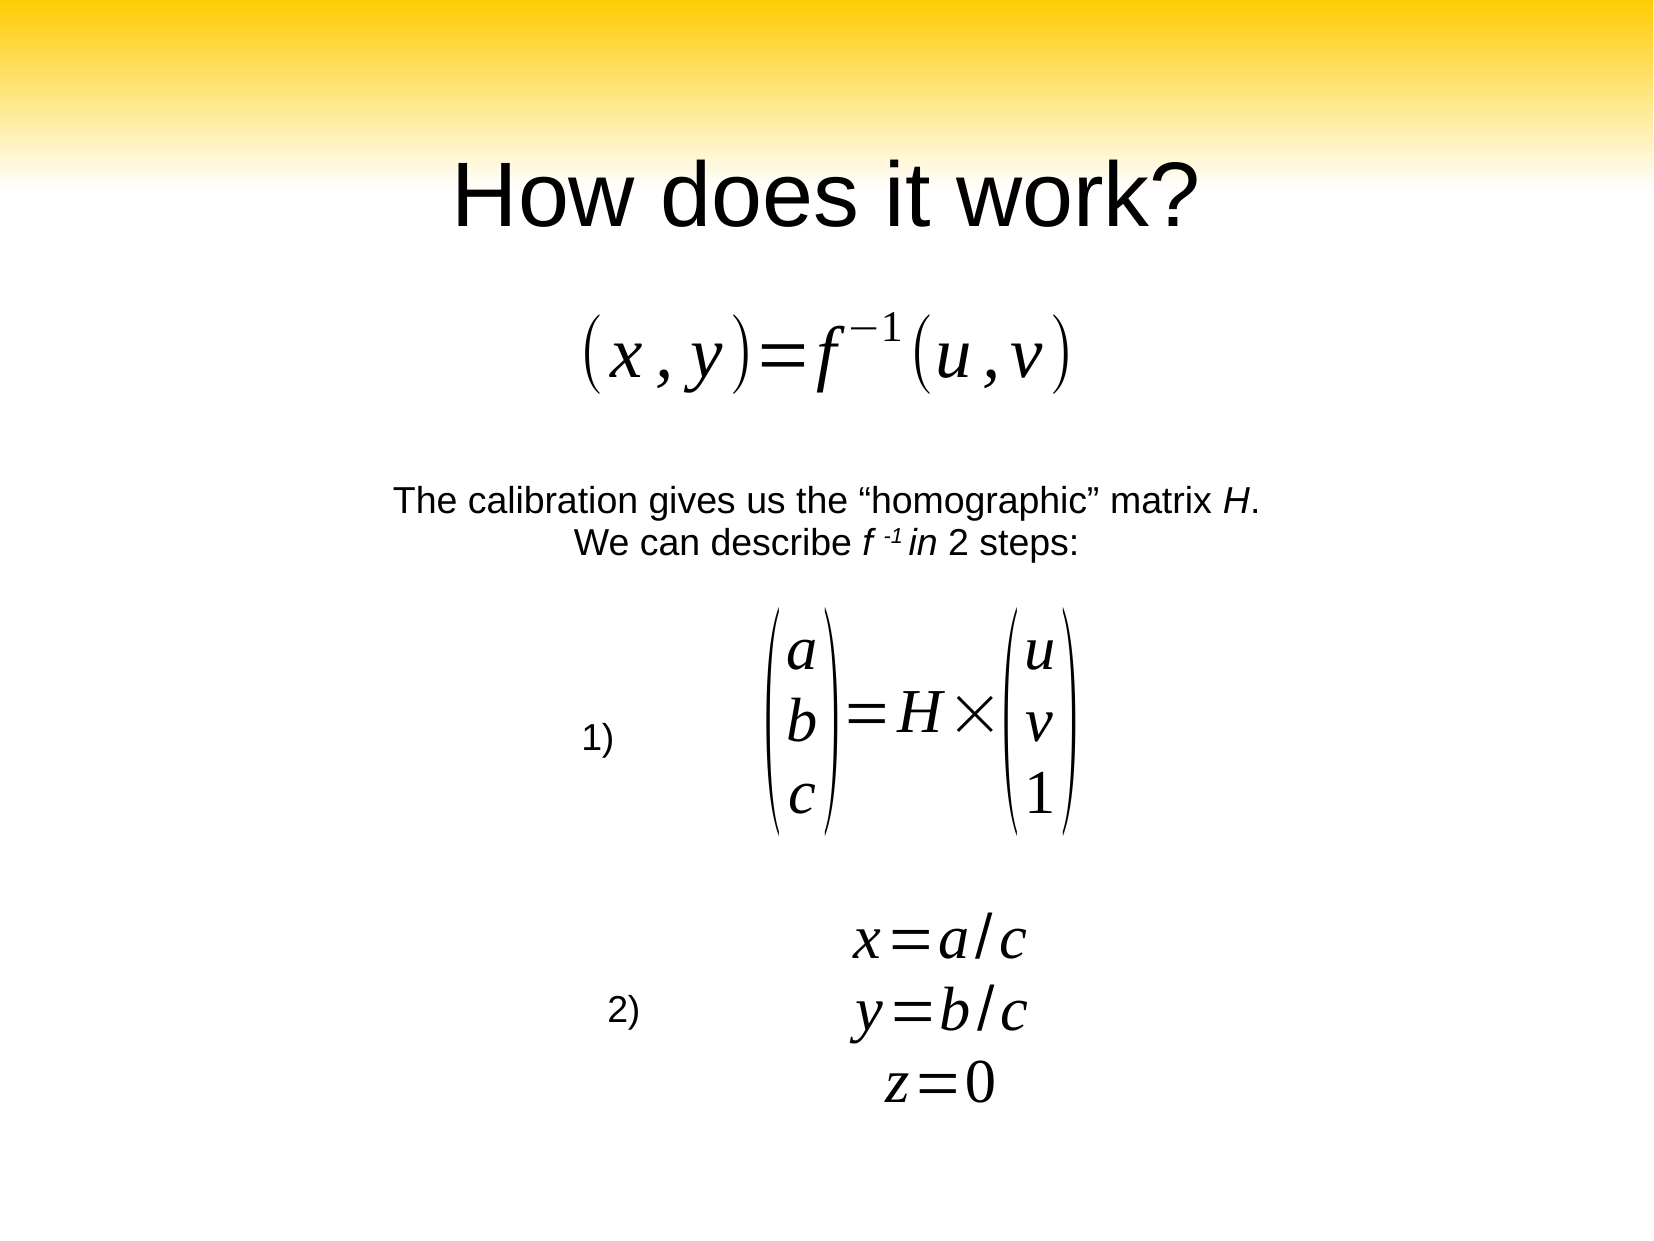

# How does it work?
The calibration gives us the “homographic” matrix H.
We can describe f -1 in 2 steps:
1)
2)